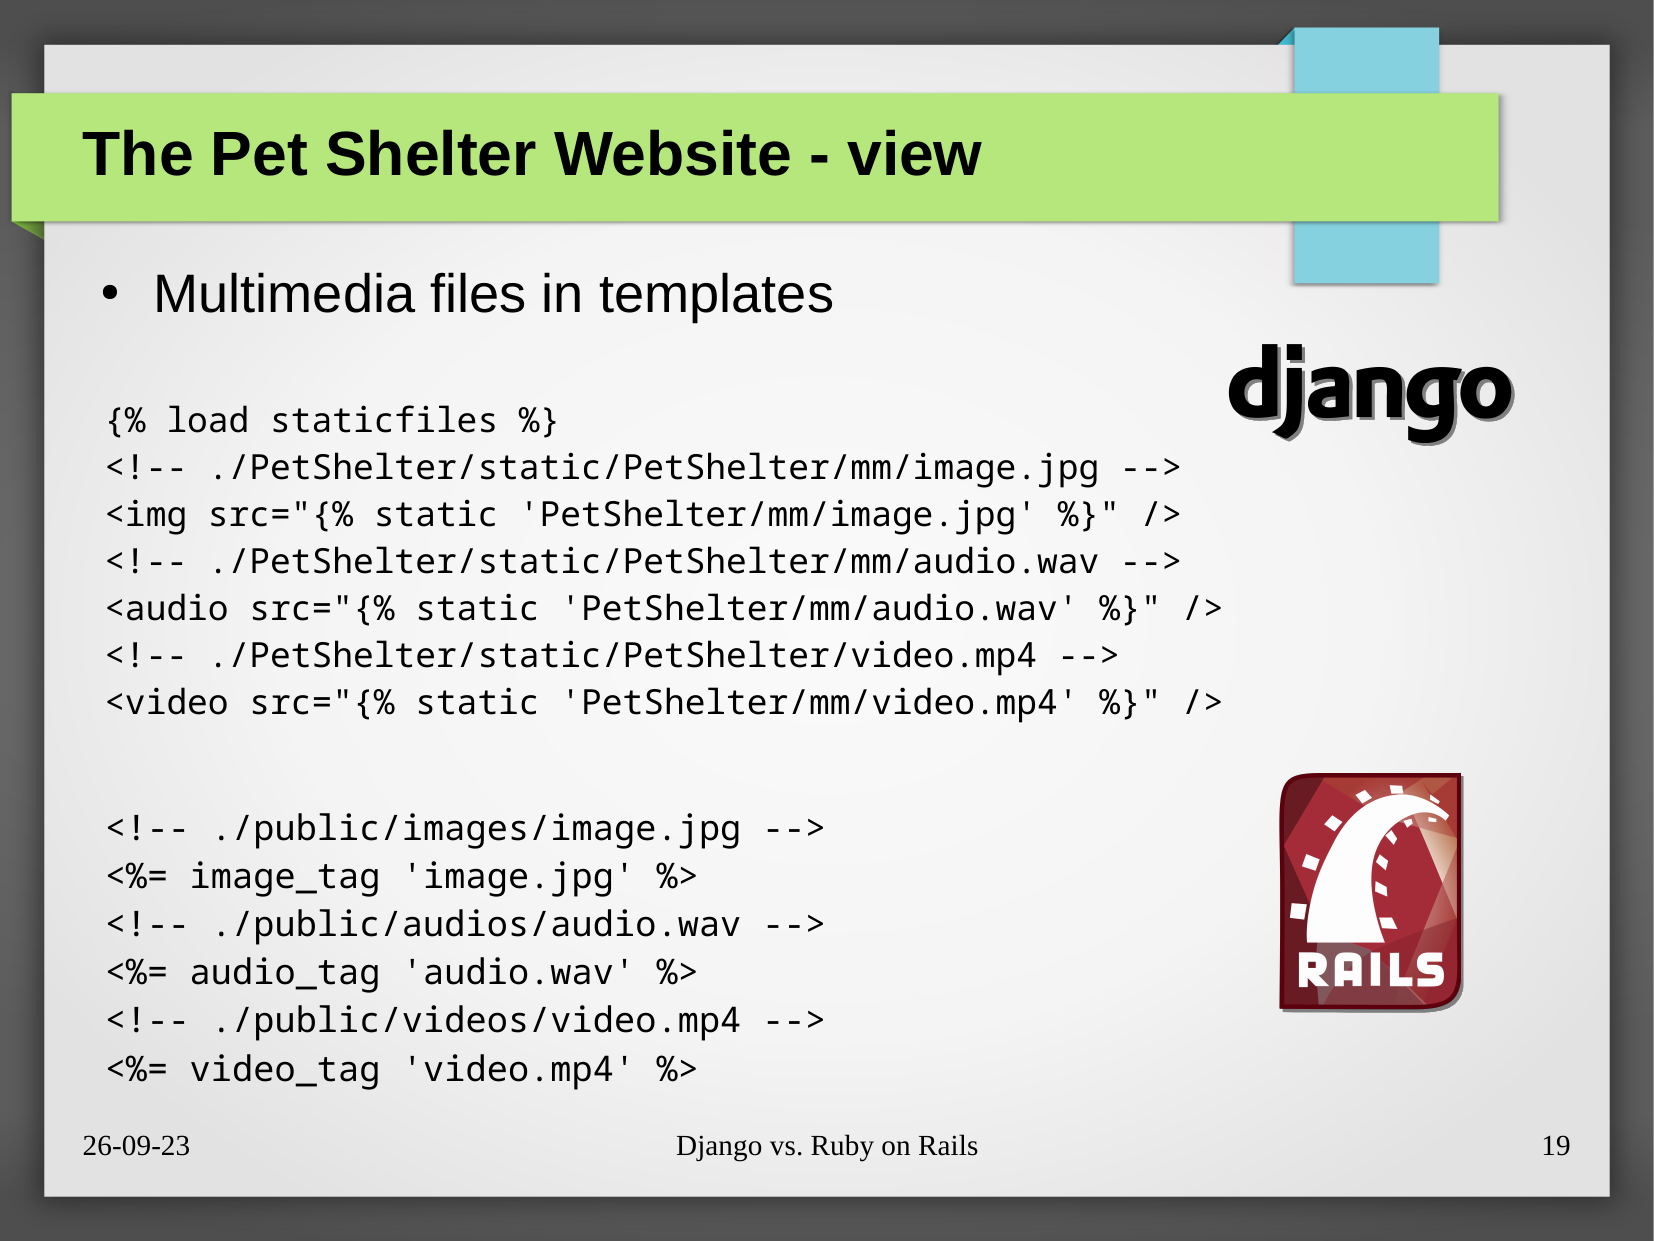

# The Pet Shelter Website - view
Multimedia files in templates
{% load staticfiles %}
<!-- ./PetShelter/static/PetShelter/mm/image.jpg -->
<img src="{% static 'PetShelter/mm/image.jpg' %}" />
<!-- ./PetShelter/static/PetShelter/mm/audio.wav -->
<audio src="{% static 'PetShelter/mm/audio.wav' %}" />
<!-- ./PetShelter/static/PetShelter/video.mp4 -->
<video src="{% static 'PetShelter/mm/video.mp4' %}" />
<!-- ./public/images/image.jpg -->
<%= image_tag 'image.jpg' %>
<!-- ./public/audios/audio.wav -->
<%= audio_tag 'audio.wav' %>
<!-- ./public/videos/video.mp4 -->
<%= video_tag 'video.mp4' %>
Django vs. Ruby on Rails
19